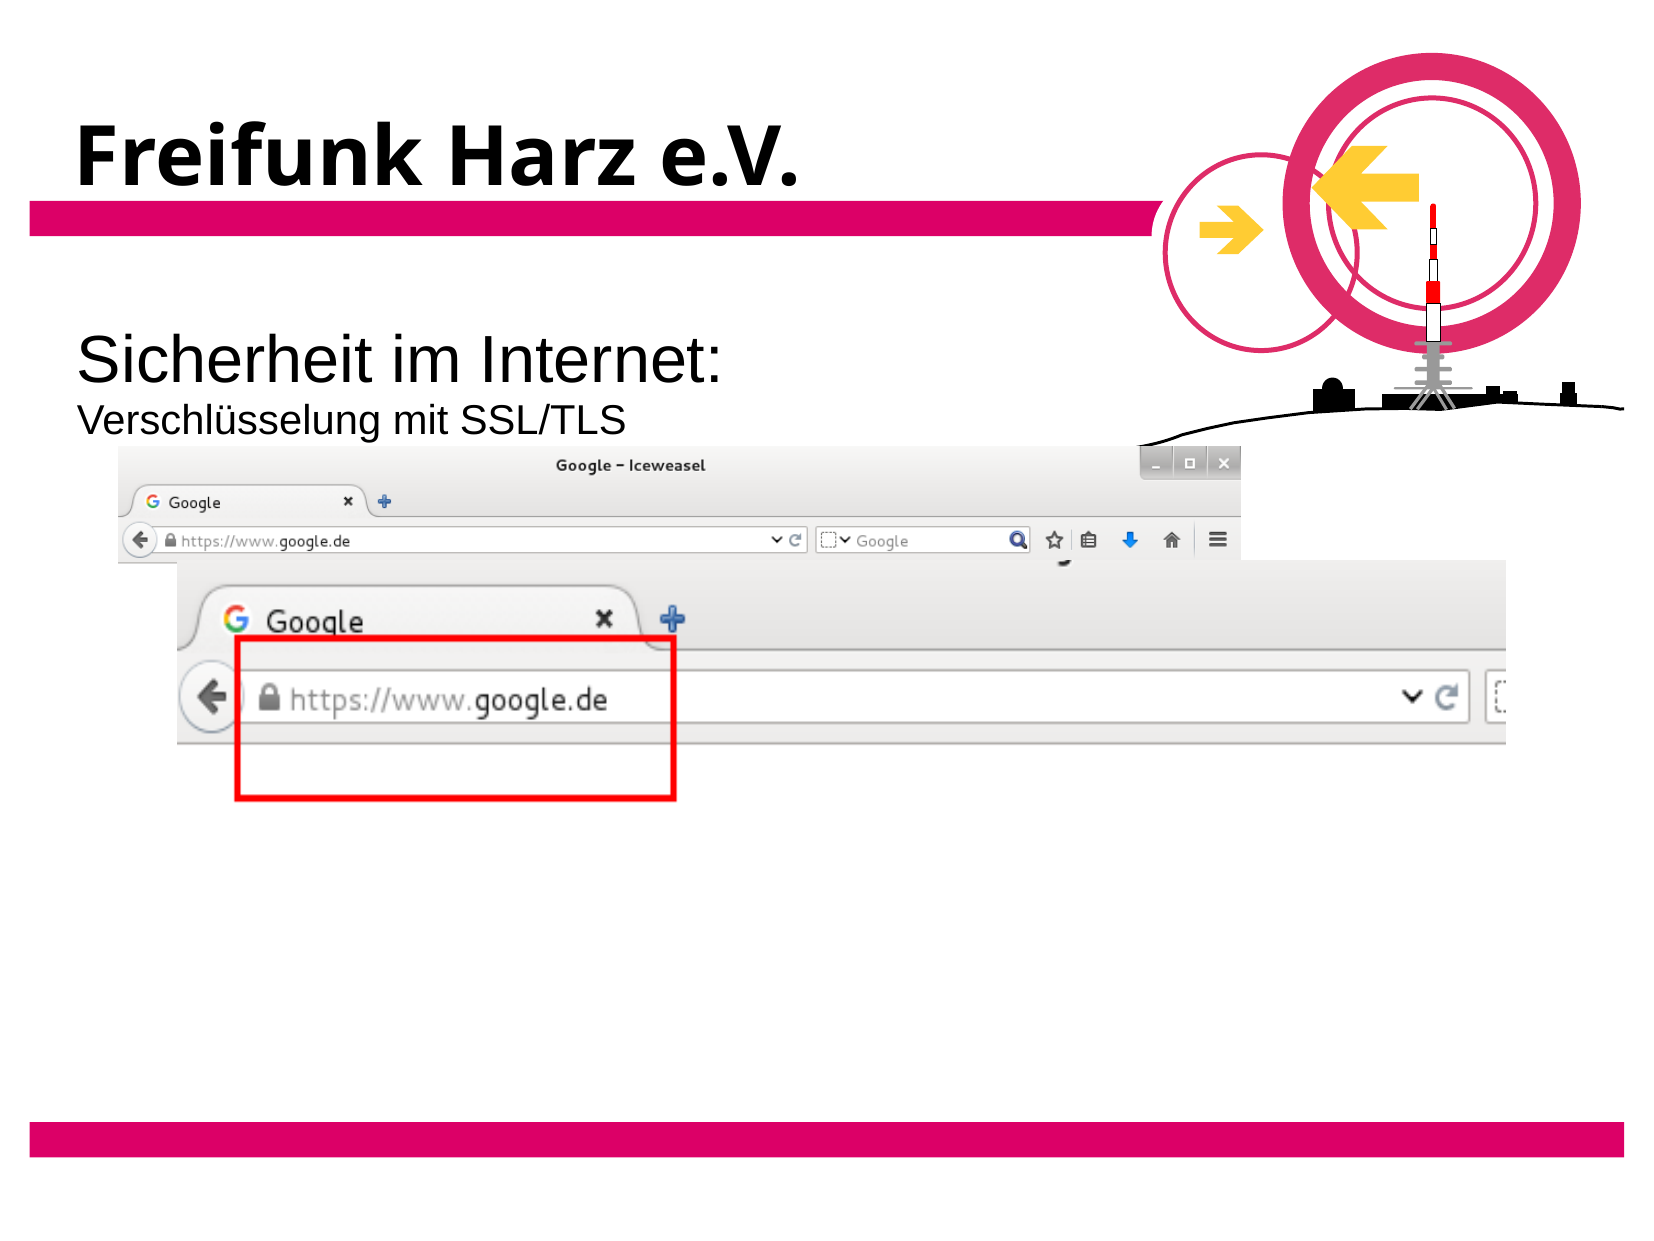

# Sicherheit im Internet: Verschlüsselung mit SSL/TLS